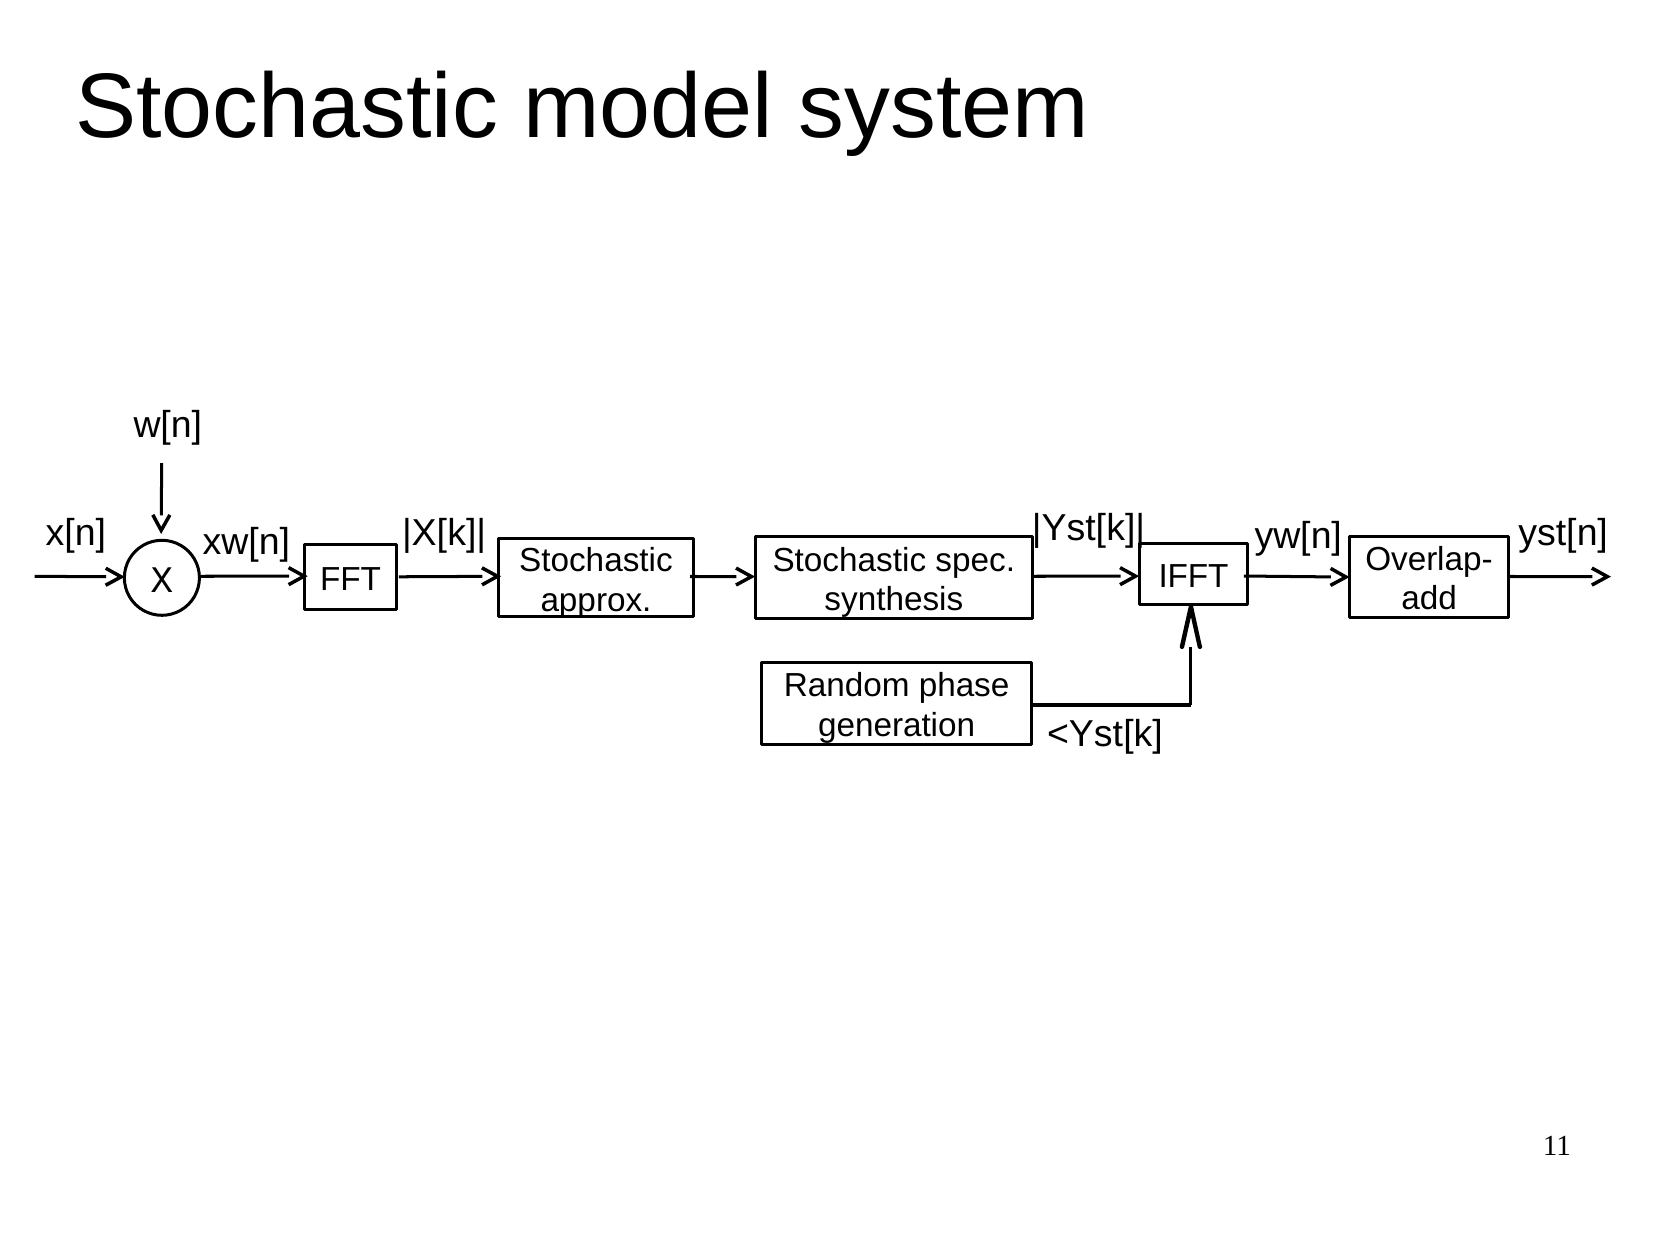

# Stochastic model system
w[n]
|Yst[k]|
|X[k]|
x[n]
yst[n]
yw[n]
xw[n]
Overlap-add
Stochastic spec. synthesis
Stochastic approx.
X
IFFT
FFT
Random phase generation
<Yst[k]
11